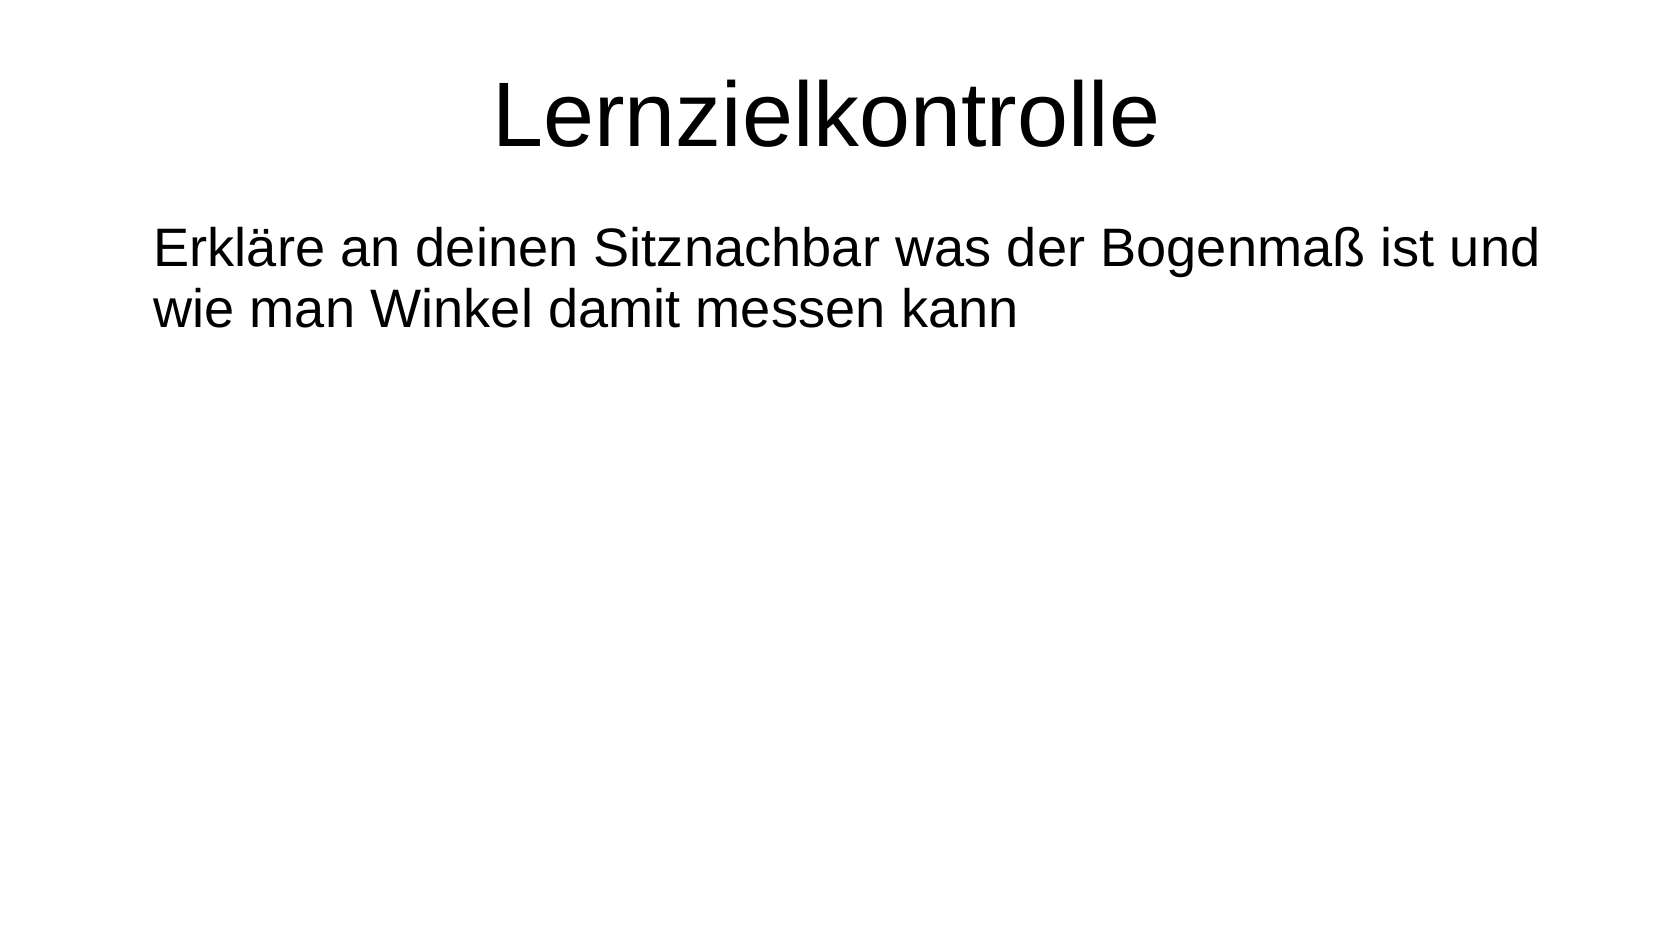

# Lernzielkontrolle
Erkläre an deinen Sitznachbar was der Bogenmaß ist und wie man Winkel damit messen kann